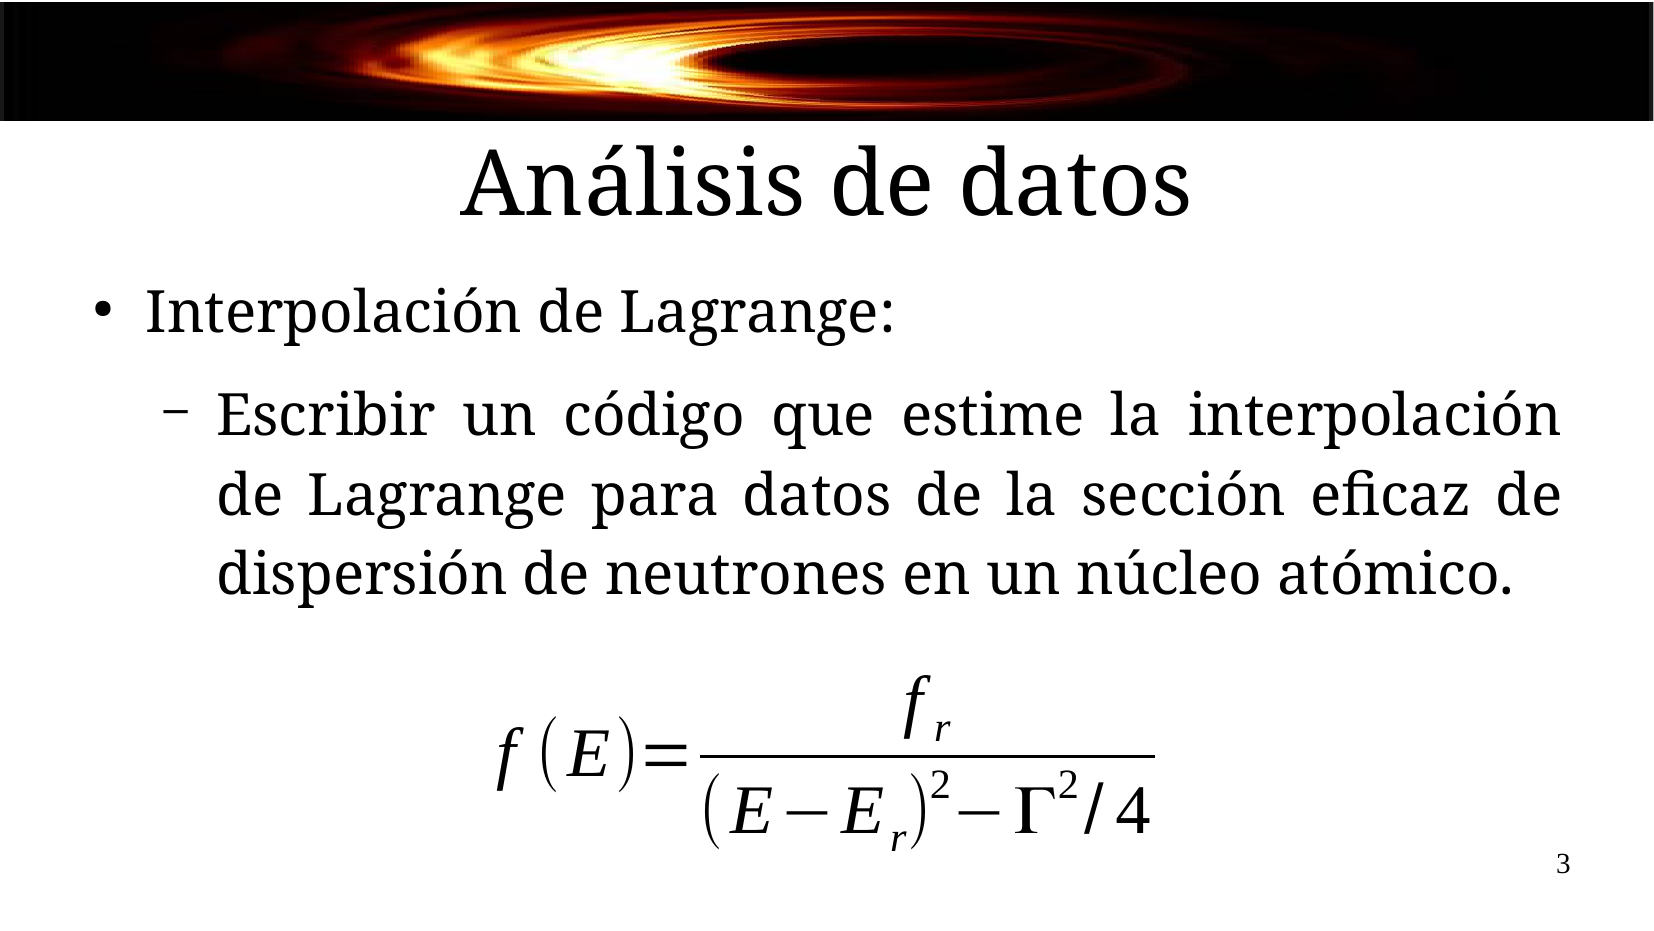

# Análisis de datos
Interpolación de Lagrange:
Escribir un código que estime la interpolación de Lagrange para datos de la sección eficaz de dispersión de neutrones en un núcleo atómico.
3